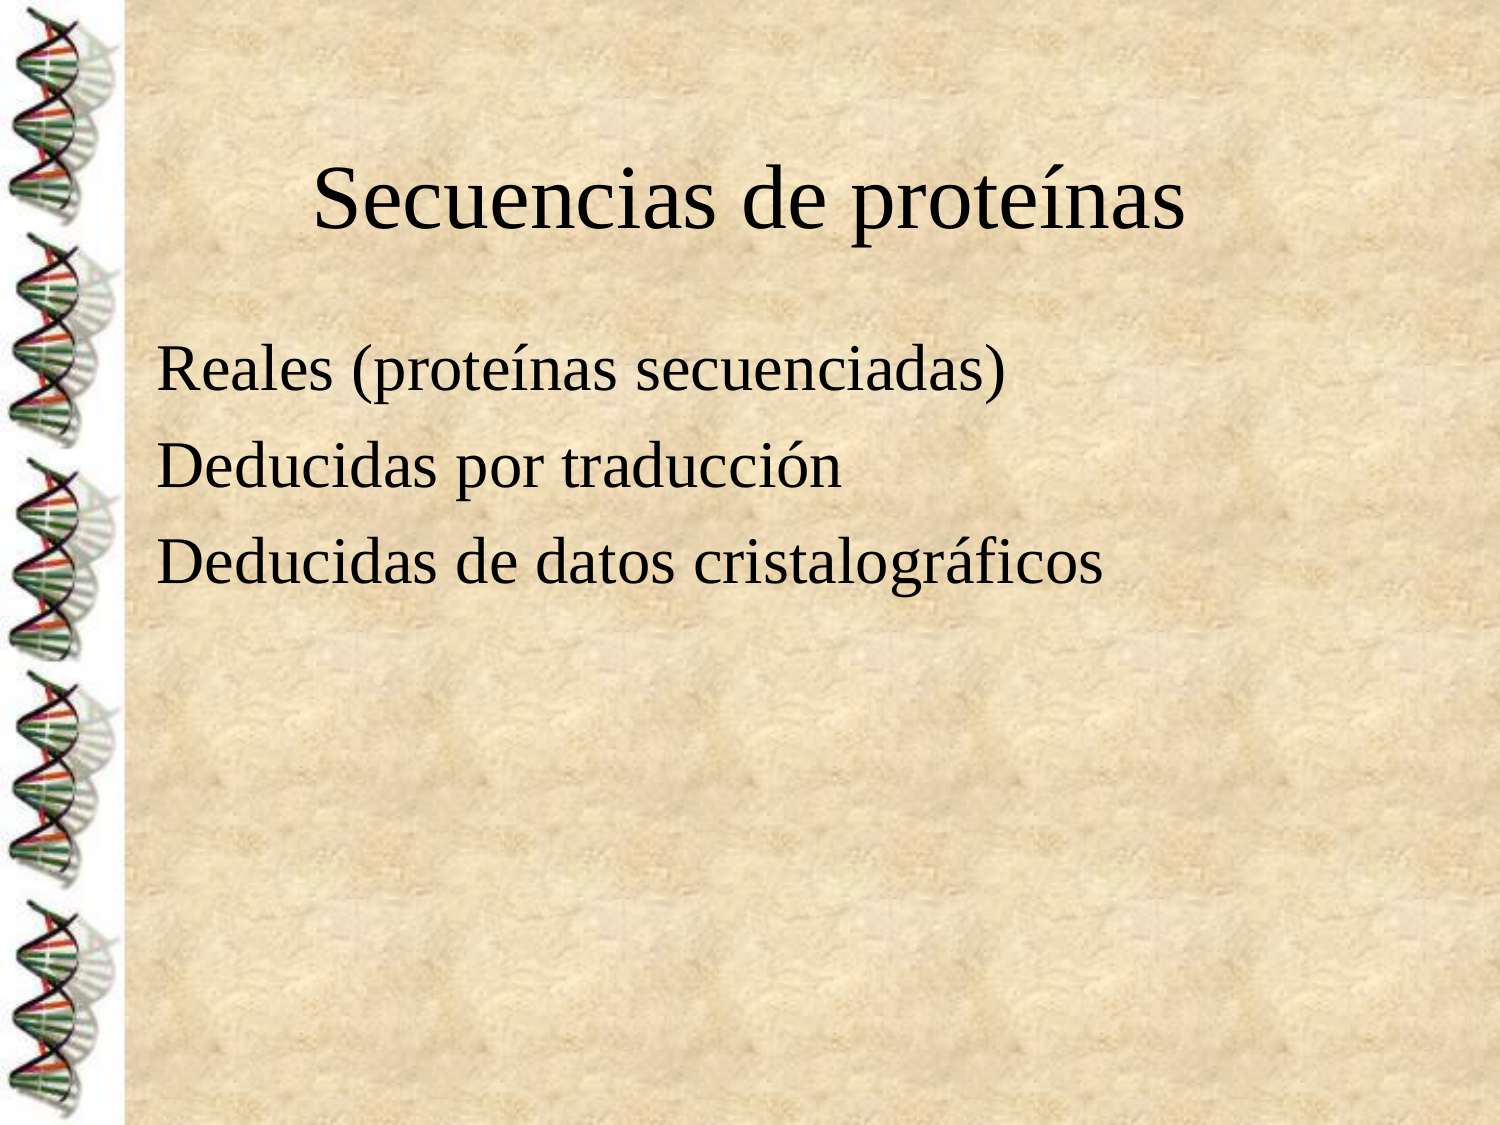

# Secuencias de proteínas
Reales (proteínas secuenciadas)
Deducidas por traducción
Deducidas de datos cristalográficos